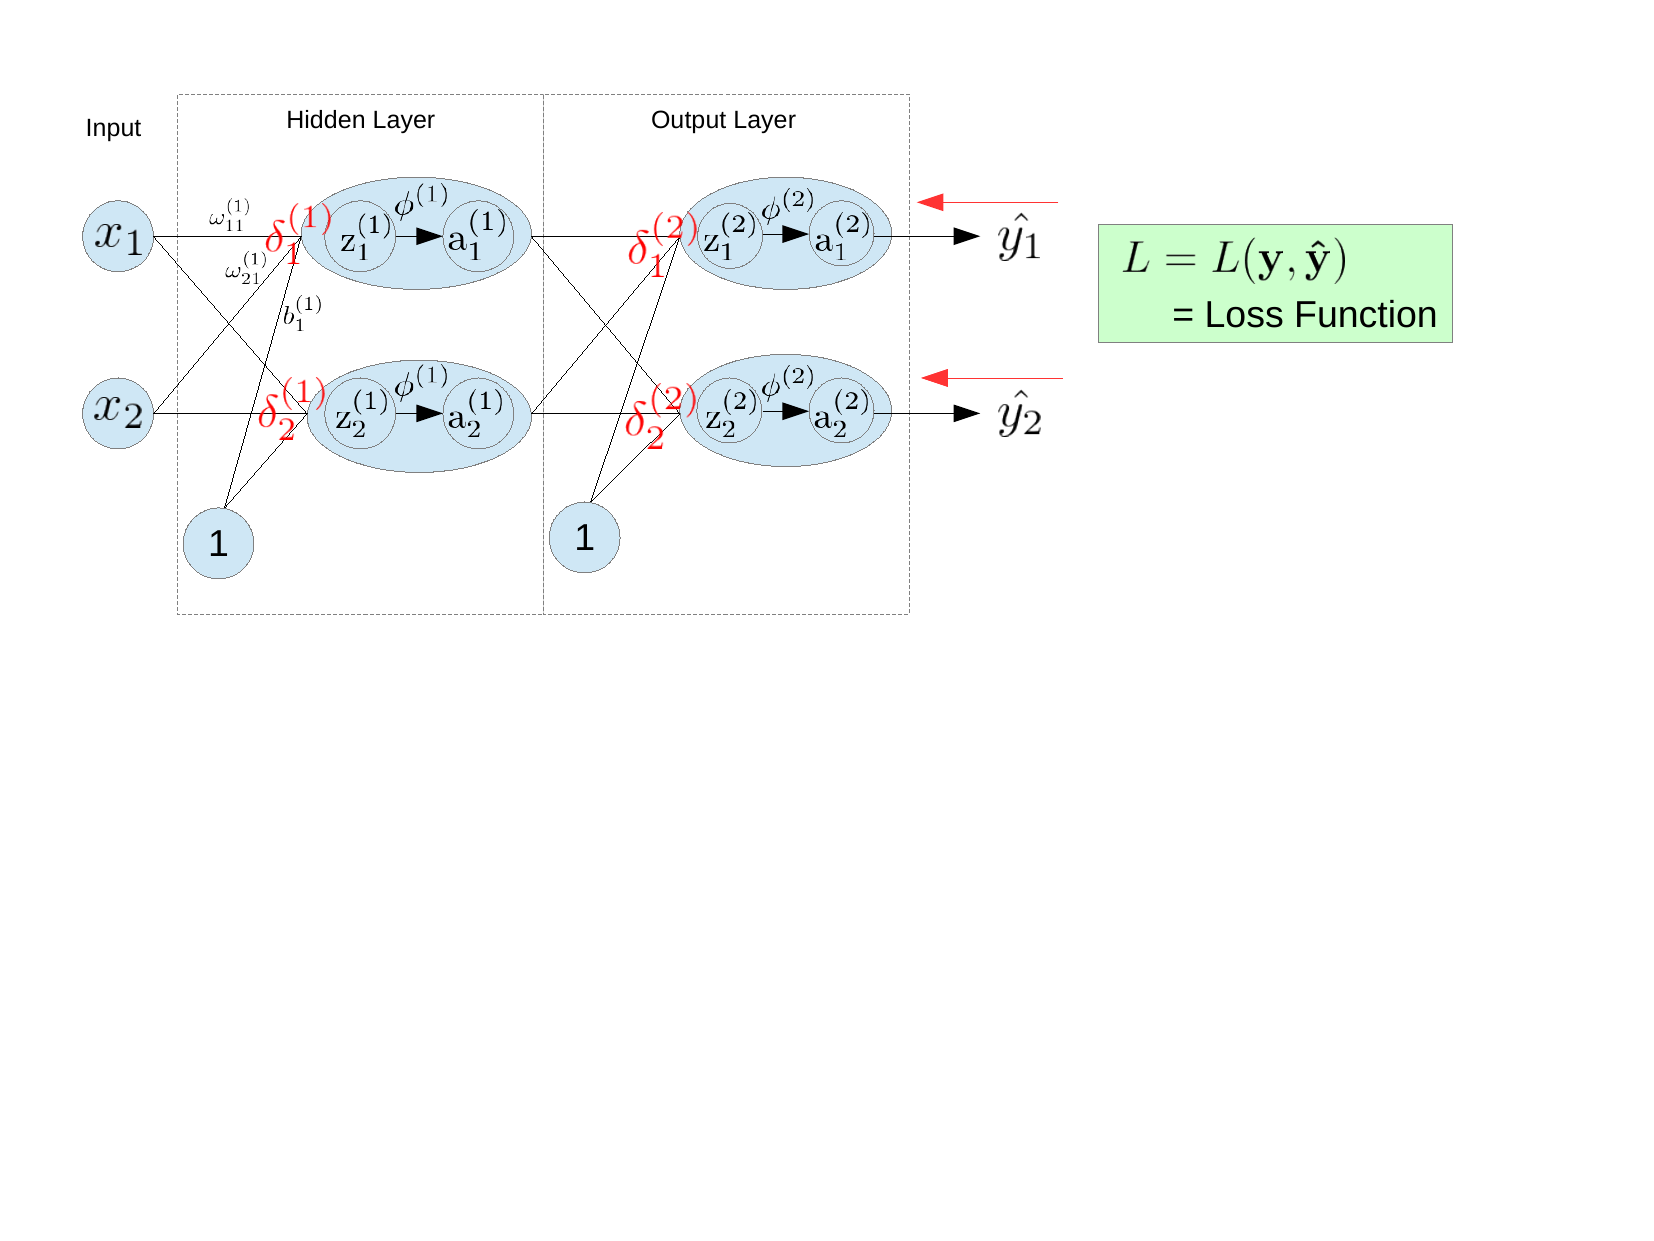

Hidden Layer
Output Layer
Input
x1
 = Loss Function
1
1